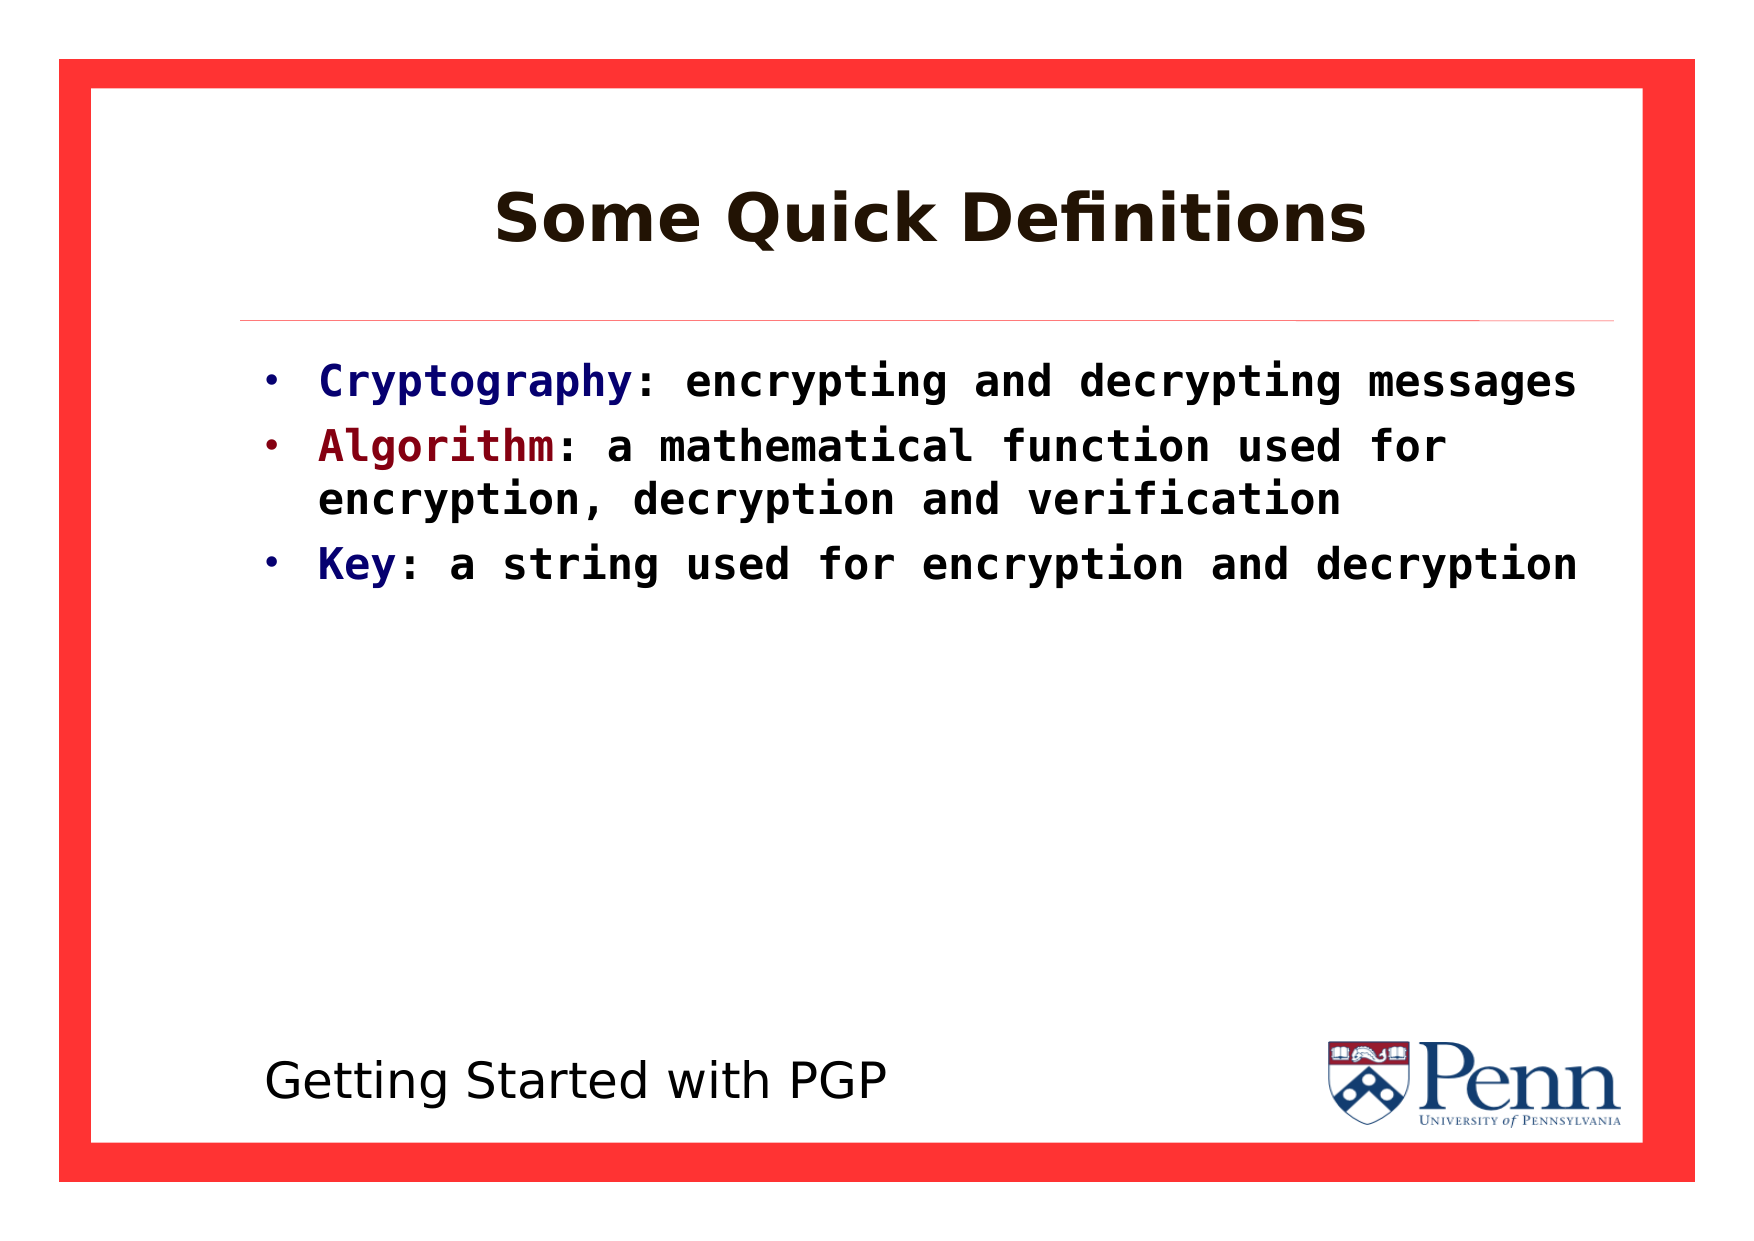

# Some Quick Definitions
Cryptography: encrypting and decrypting messages
Algorithm: a mathematical function used for encryption, decryption and verification
Key: a string used for encryption and decryption